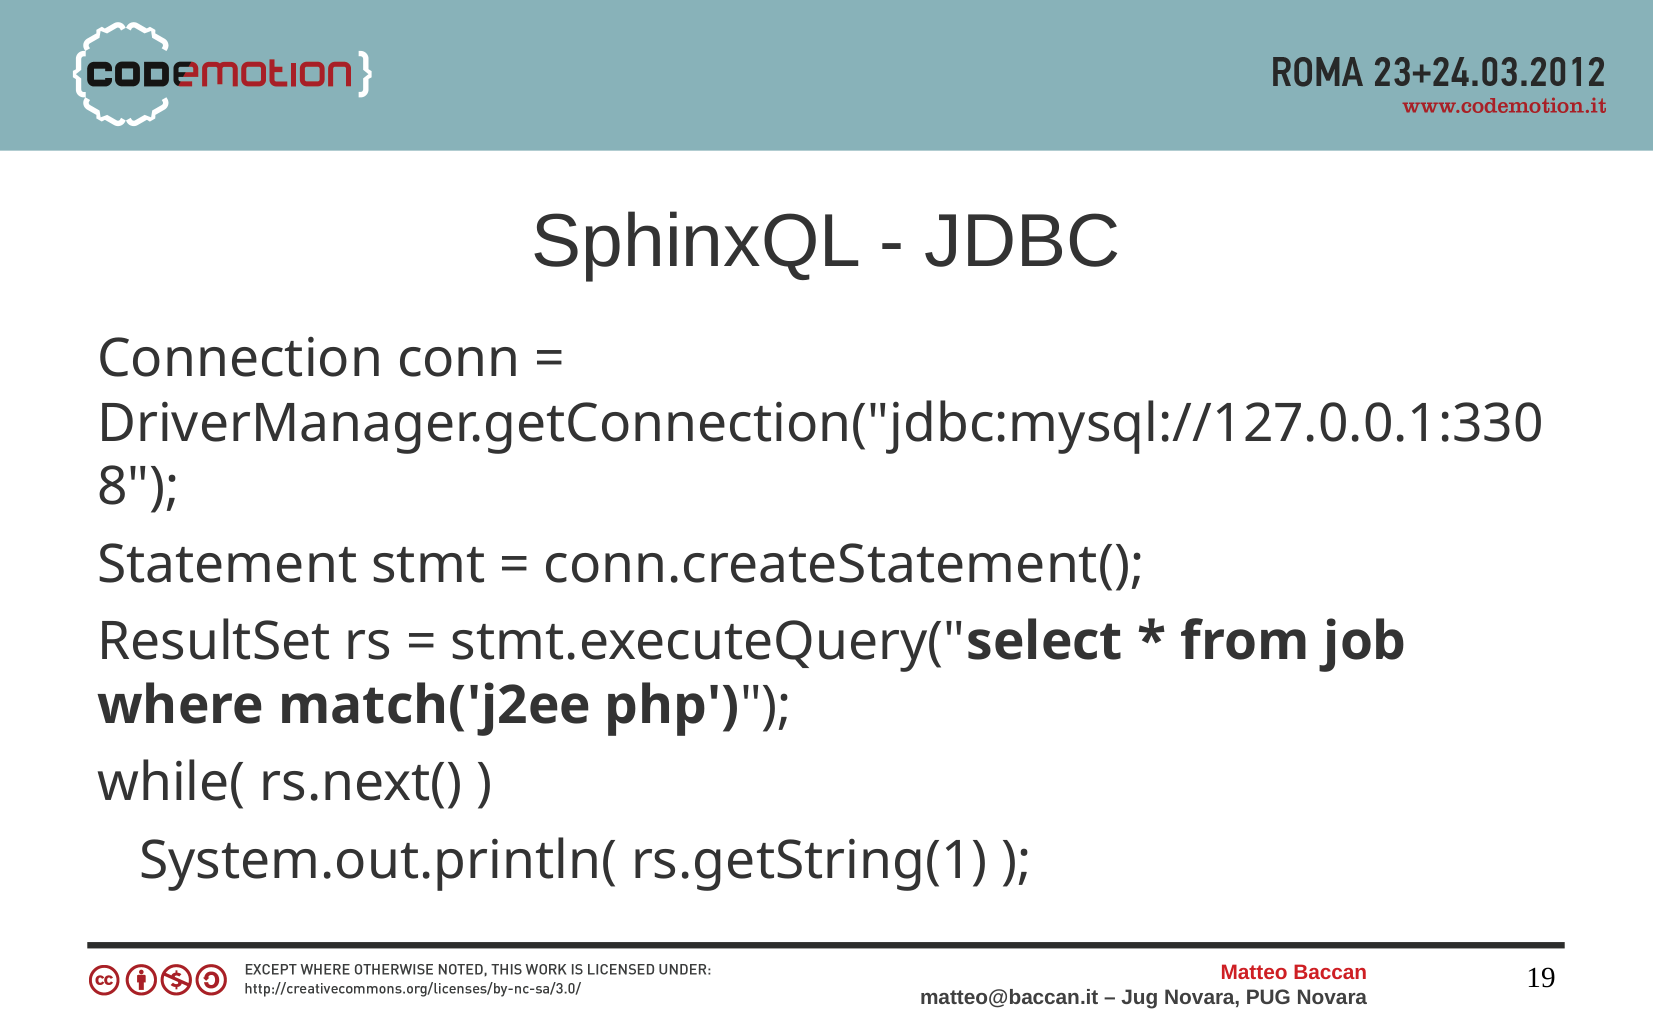

# SphinxQL - JDBC
Connection conn = DriverManager.getConnection("jdbc:mysql://127.0.0.1:3308");
Statement stmt = conn.createStatement();
ResultSet rs = stmt.executeQuery("select * from job where match('j2ee php')");
while( rs.next() )
 System.out.println( rs.getString(1) );
19